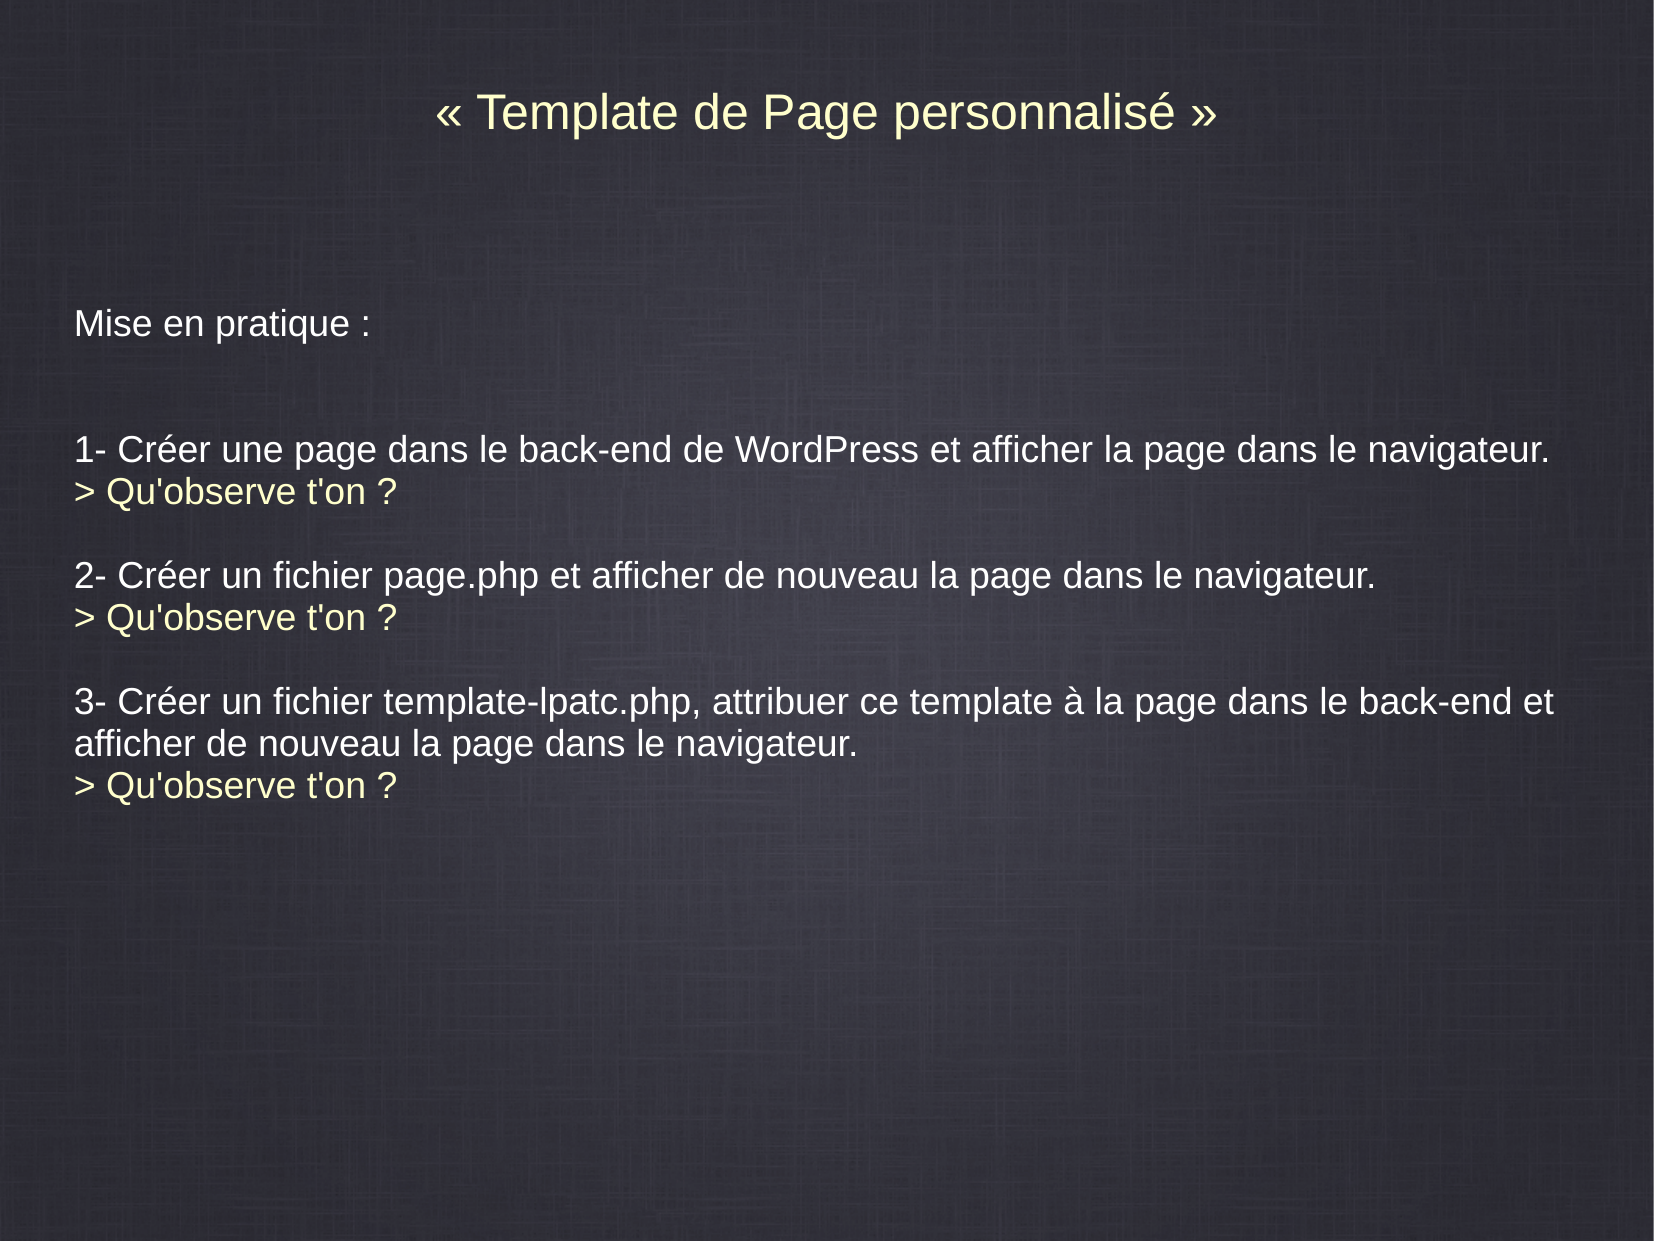

« Template de Page personnalisé »
Mise en pratique :
1- Créer une page dans le back-end de WordPress et afficher la page dans le navigateur.
> Qu'observe t'on ?
2- Créer un fichier page.php et afficher de nouveau la page dans le navigateur.
> Qu'observe t'on ?
3- Créer un fichier template-lpatc.php, attribuer ce template à la page dans le back-end et afficher de nouveau la page dans le navigateur.
> Qu'observe t'on ?